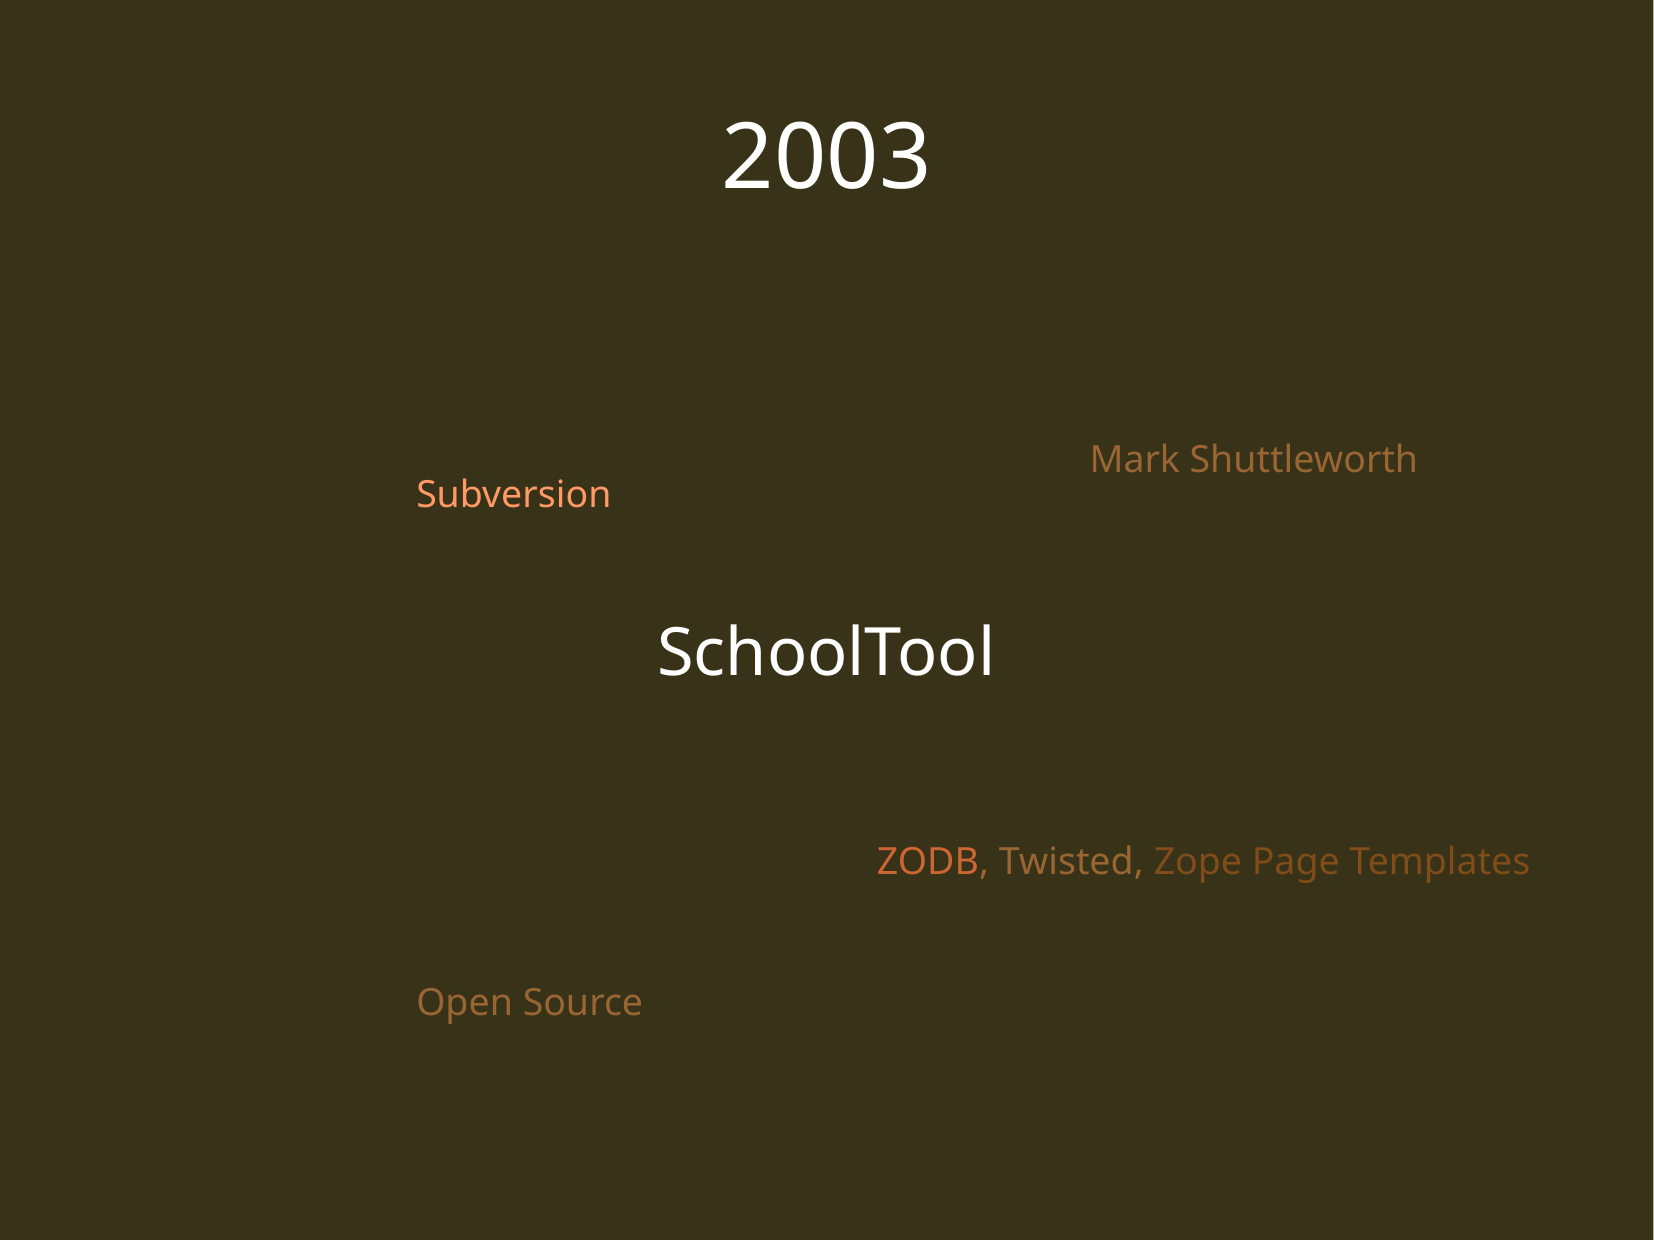

# 2003
SchoolTool
Mark Shuttleworth
Subversion
ZODB, Twisted, Zope Page Templates
Open Source